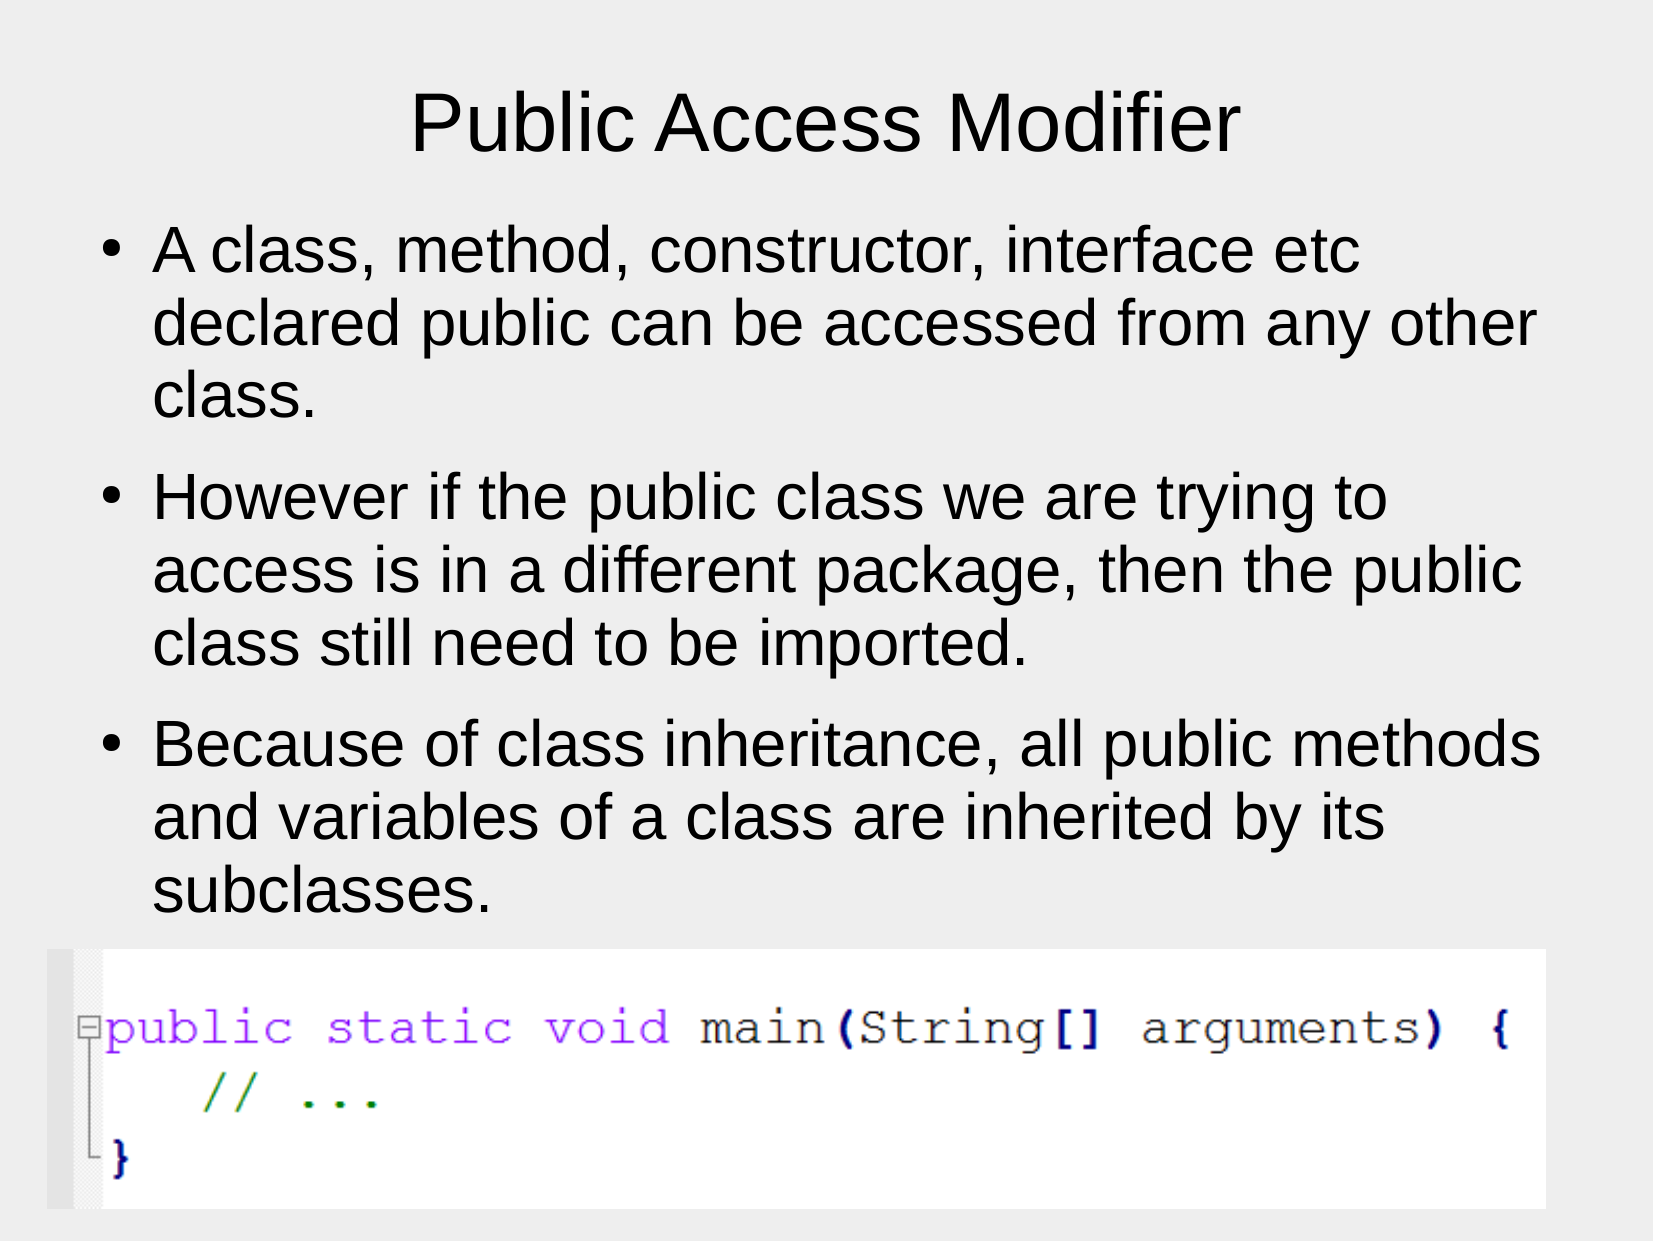

# Public Access Modifier
A class, method, constructor, interface etc declared public can be accessed from any other class.
However if the public class we are trying to access is in a different package, then the public class still need to be imported.
Because of class inheritance, all public methods and variables of a class are inherited by its subclasses.